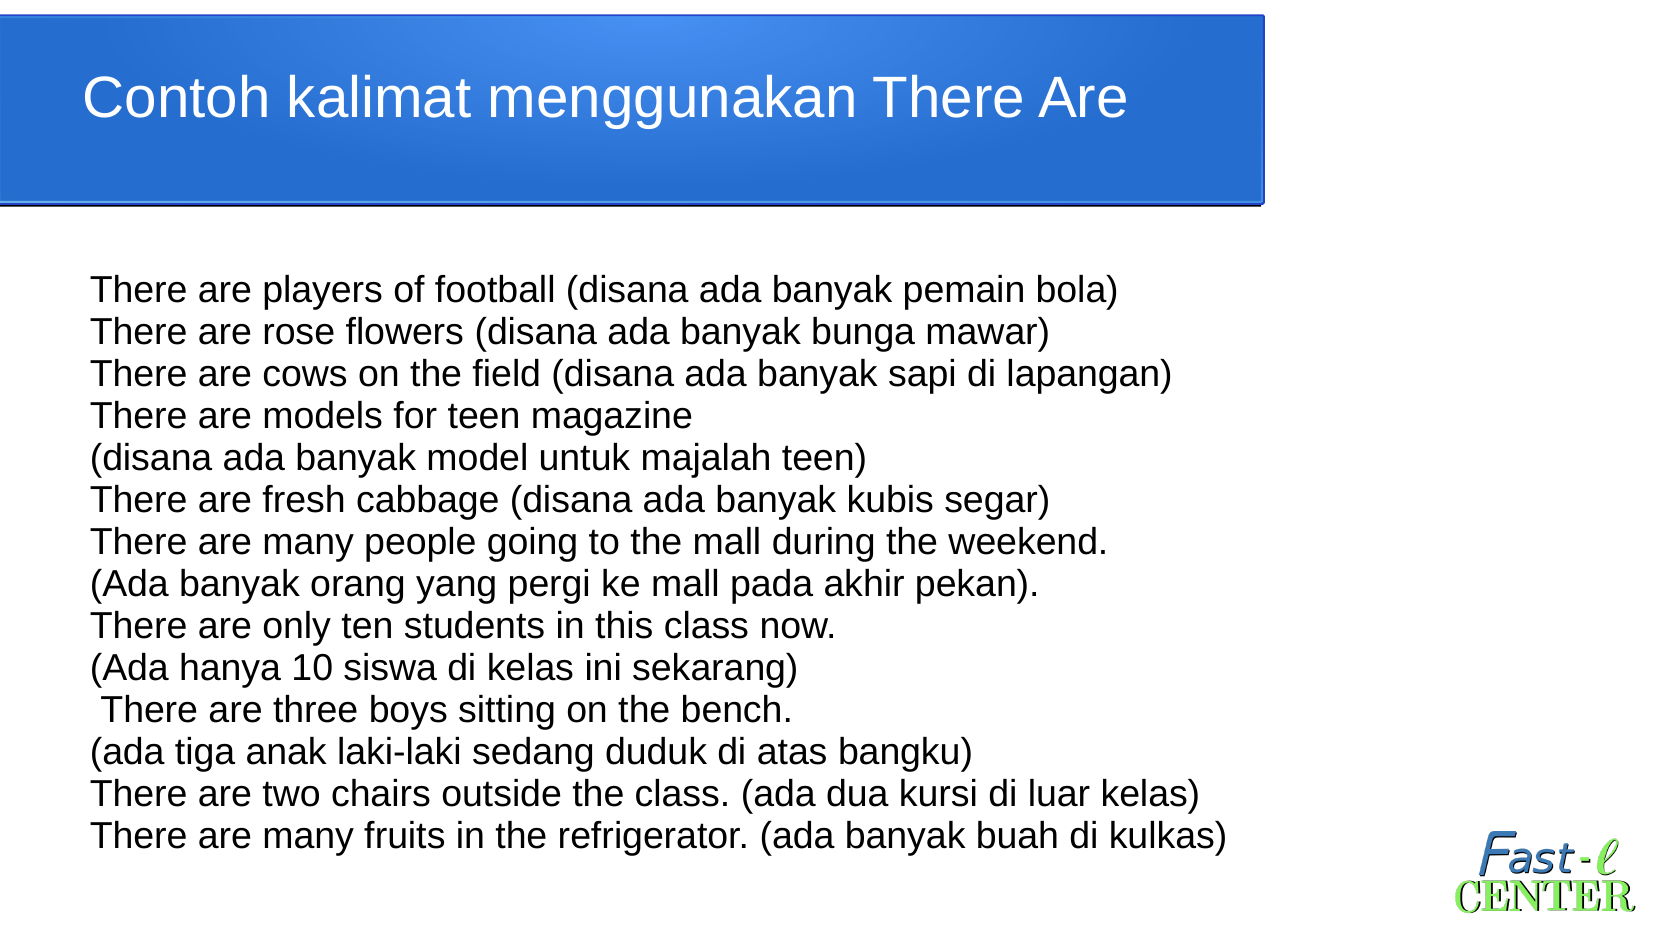

# Contoh kalimat menggunakan There Are
There are players of football (disana ada banyak pemain bola)
There are rose flowers (disana ada banyak bunga mawar)
There are cows on the field (disana ada banyak sapi di lapangan)
There are models for teen magazine
(disana ada banyak model untuk majalah teen)
There are fresh cabbage (disana ada banyak kubis segar)
There are many people going to the mall during the weekend.
(Ada banyak orang yang pergi ke mall pada akhir pekan).
There are only ten students in this class now.
(Ada hanya 10 siswa di kelas ini sekarang)
 There are three boys sitting on the bench.
(ada tiga anak laki-laki sedang duduk di atas bangku)
There are two chairs outside the class. (ada dua kursi di luar kelas)
There are many fruits in the refrigerator. (ada banyak buah di kulkas)